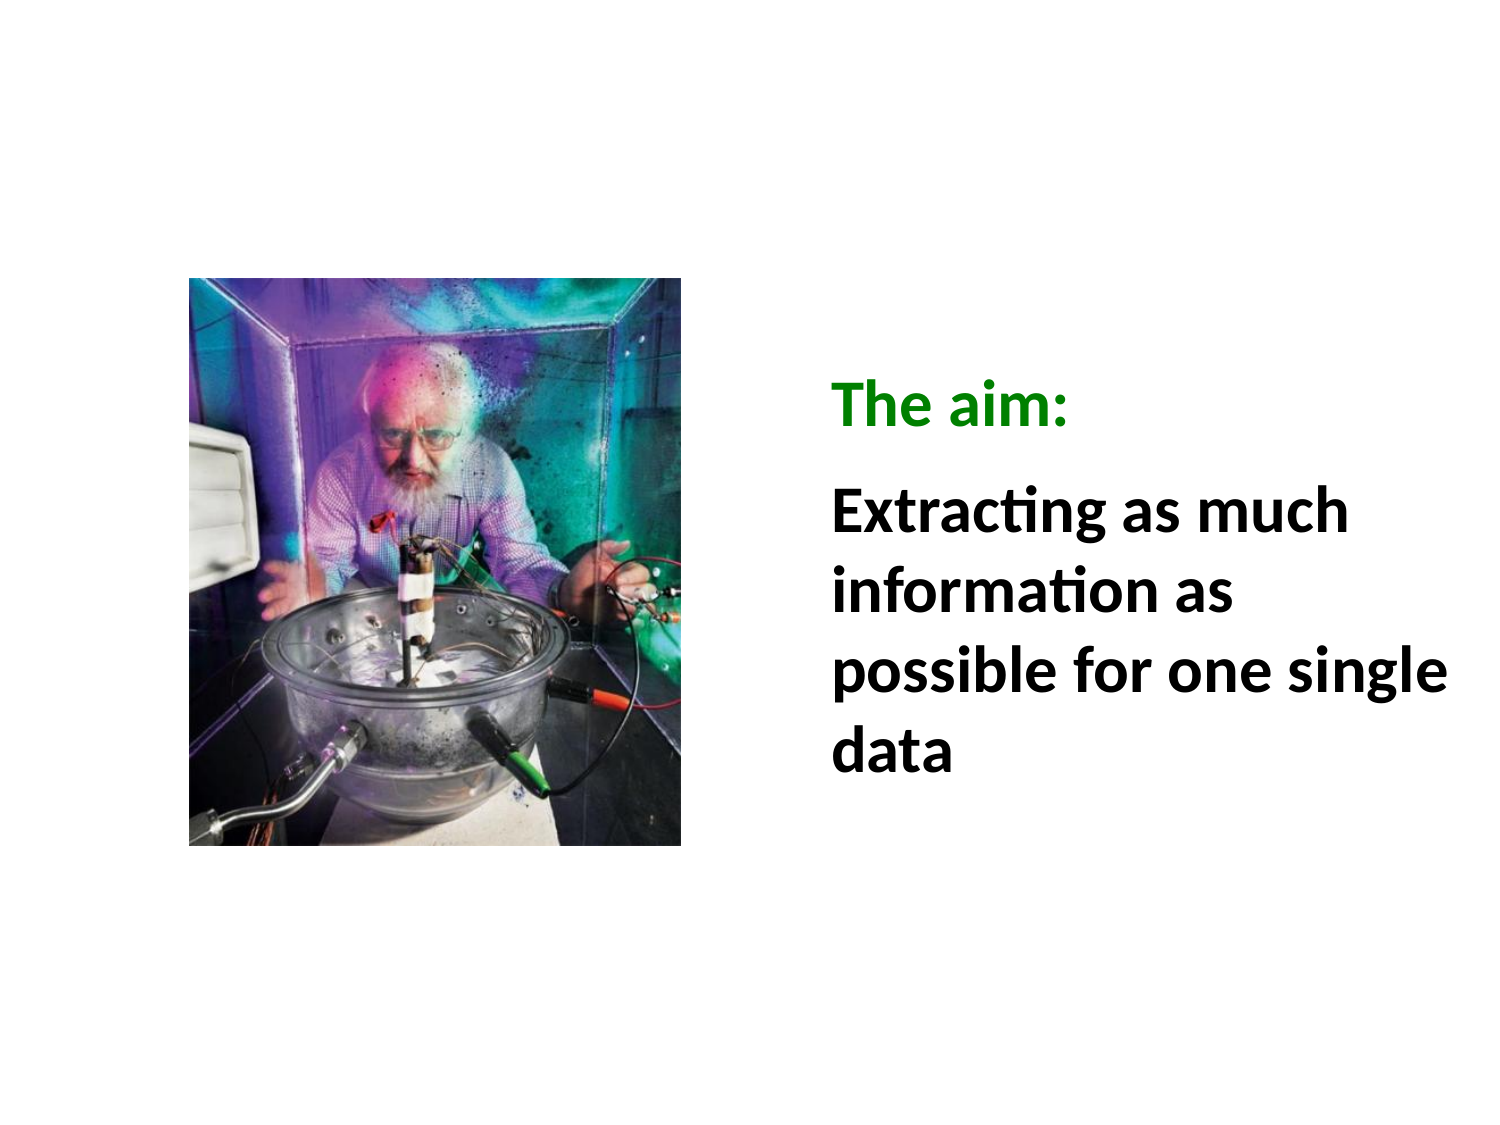

The aim:
Extracting as much information as possible for one single data